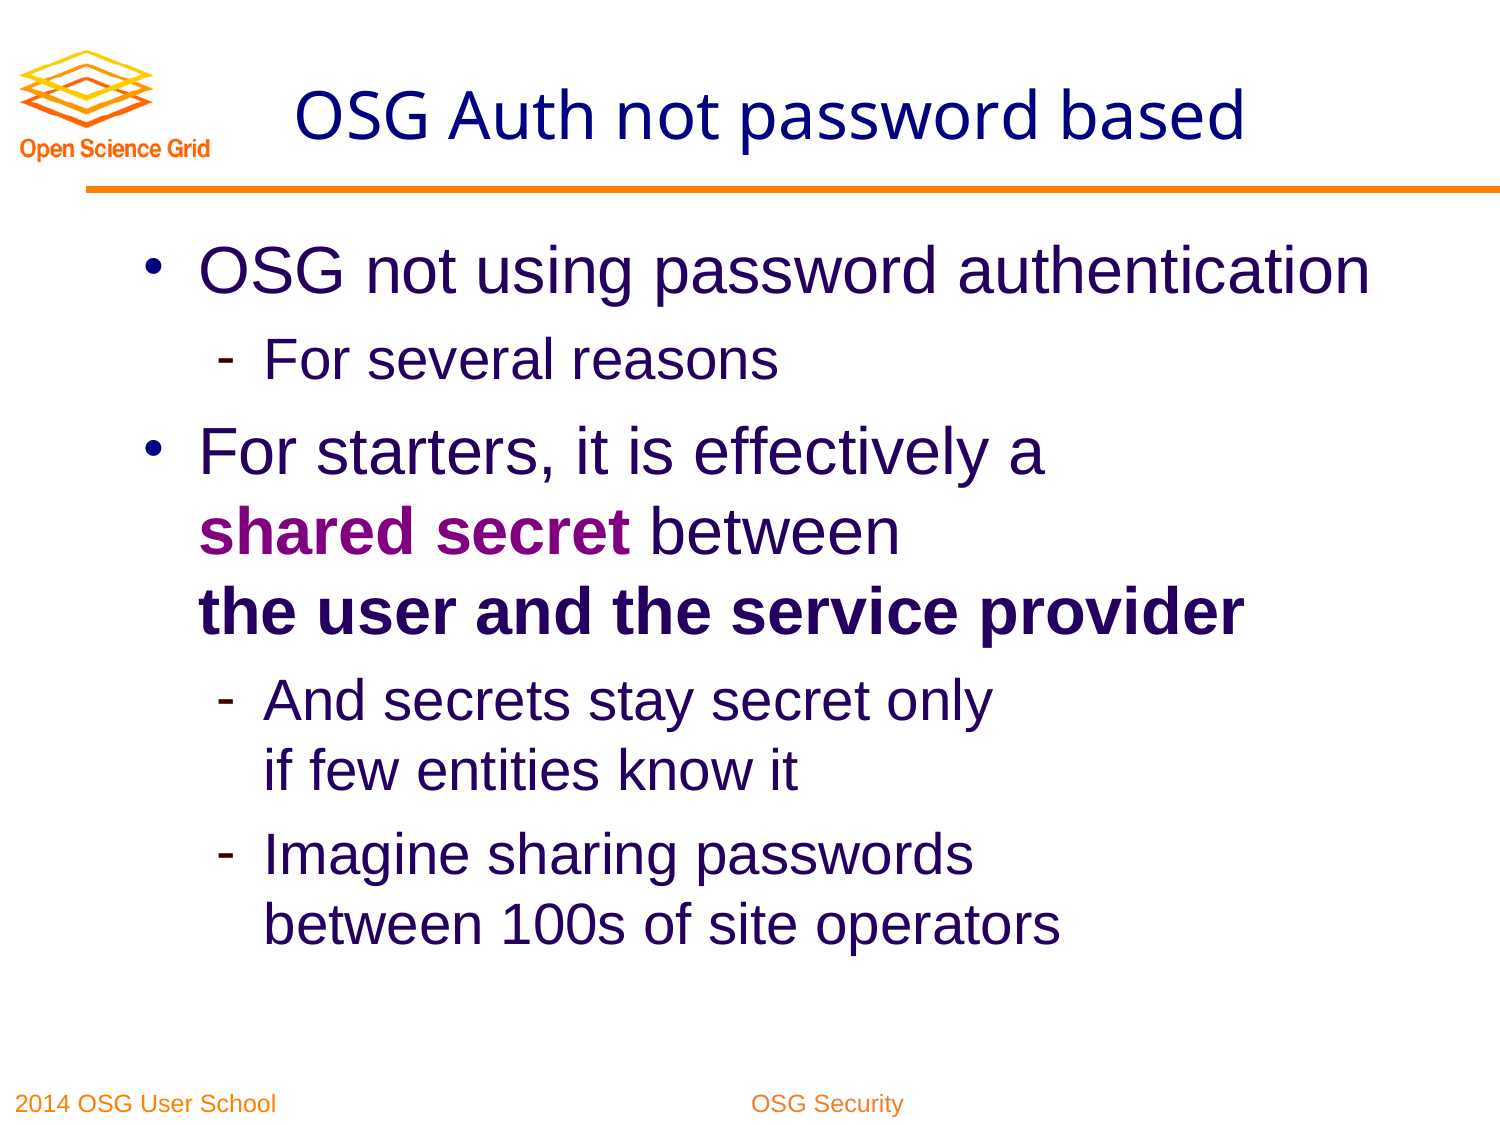

# OSG Auth not password based
OSG not using password authentication
For several reasons
For starters, it is effectively a
shared secret between
the user and the service provider
And secrets stay secret only
if few entities know it
Imagine sharing passwords
between 100s of site operators